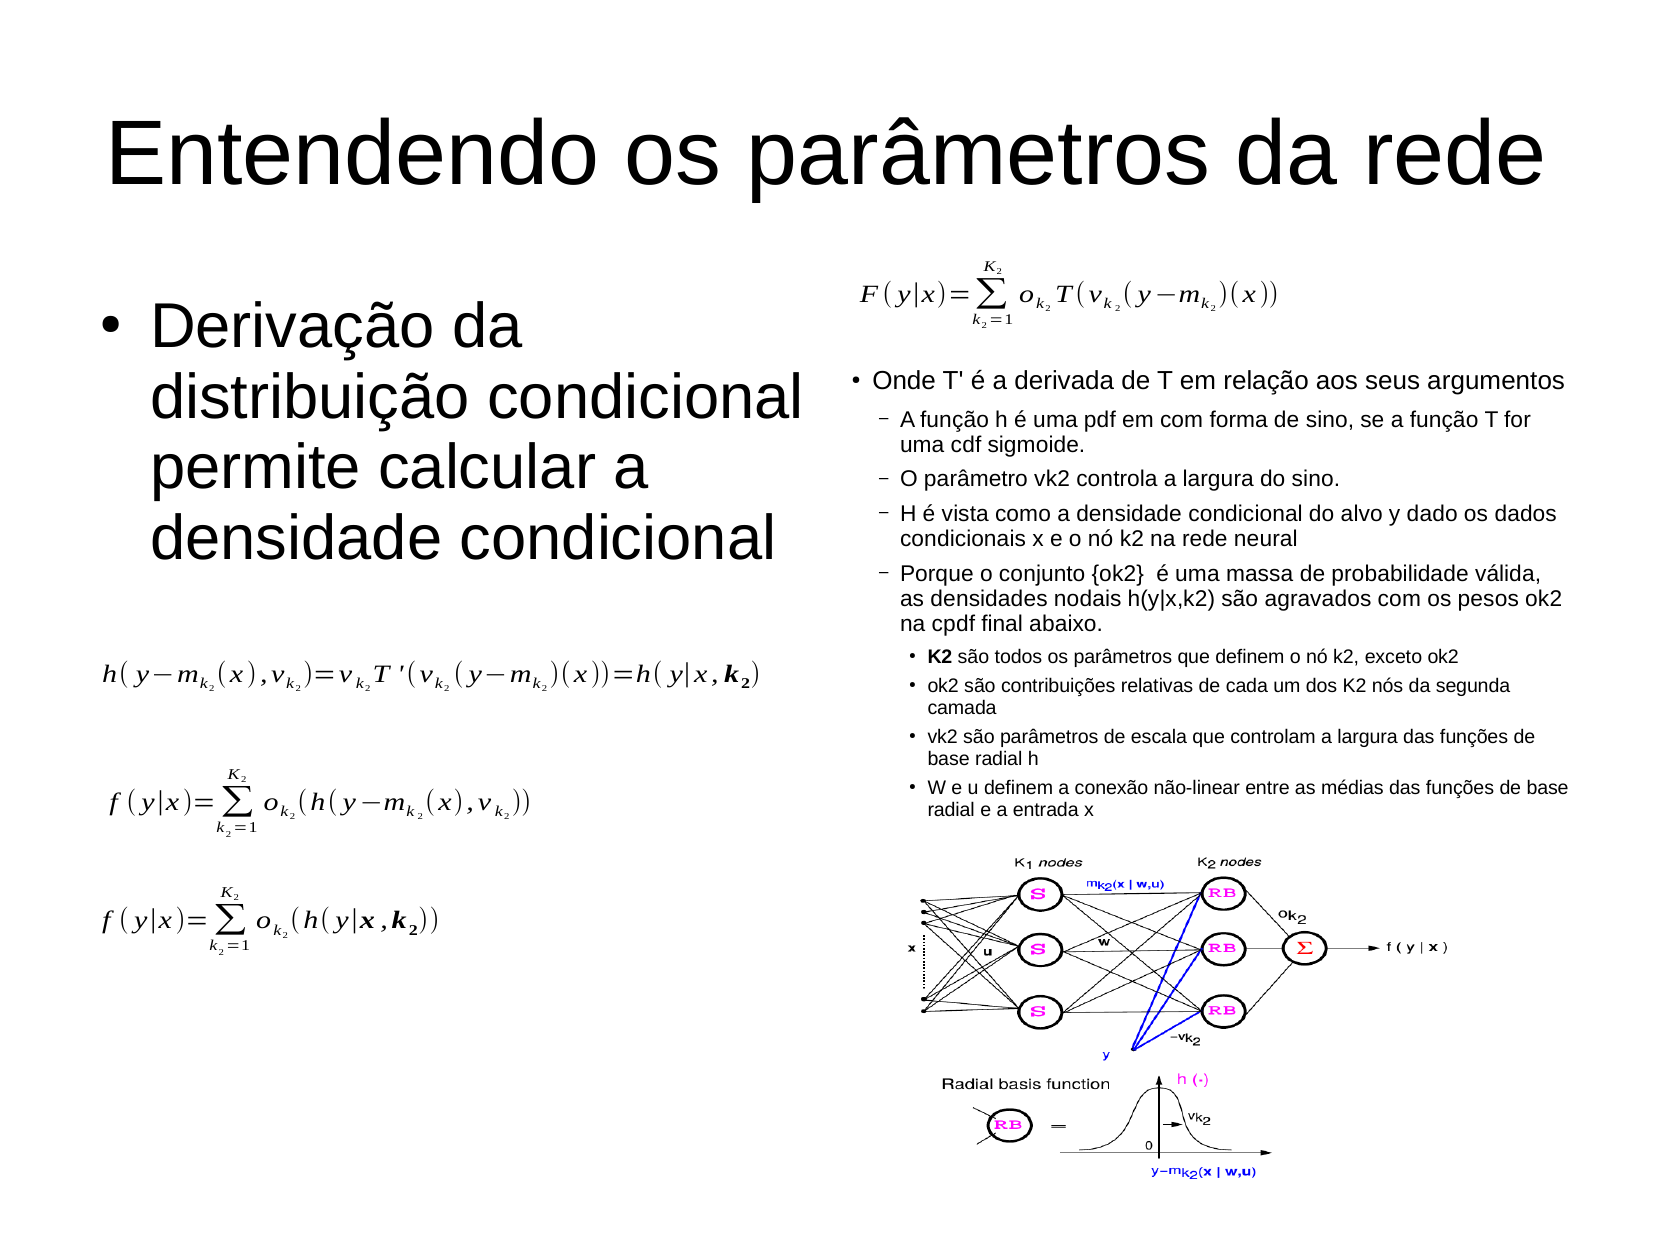

# Entendendo os parâmetros da rede
Derivação da distribuição condicional permite calcular a densidade condicional
Onde T' é a derivada de T em relação aos seus argumentos
A função h é uma pdf em com forma de sino, se a função T for uma cdf sigmoide.
O parâmetro vk2 controla a largura do sino.
H é vista como a densidade condicional do alvo y dado os dados condicionais x e o nó k2 na rede neural
Porque o conjunto {ok2} é uma massa de probabilidade válida, as densidades nodais h(y|x,k2) são agravados com os pesos ok2 na cpdf final abaixo.
K2 são todos os parâmetros que definem o nó k2, exceto ok2
ok2 são contribuições relativas de cada um dos K2 nós da segunda camada
vk2 são parâmetros de escala que controlam a largura das funções de base radial h
W e u definem a conexão não-linear entre as médias das funções de base radial e a entrada x